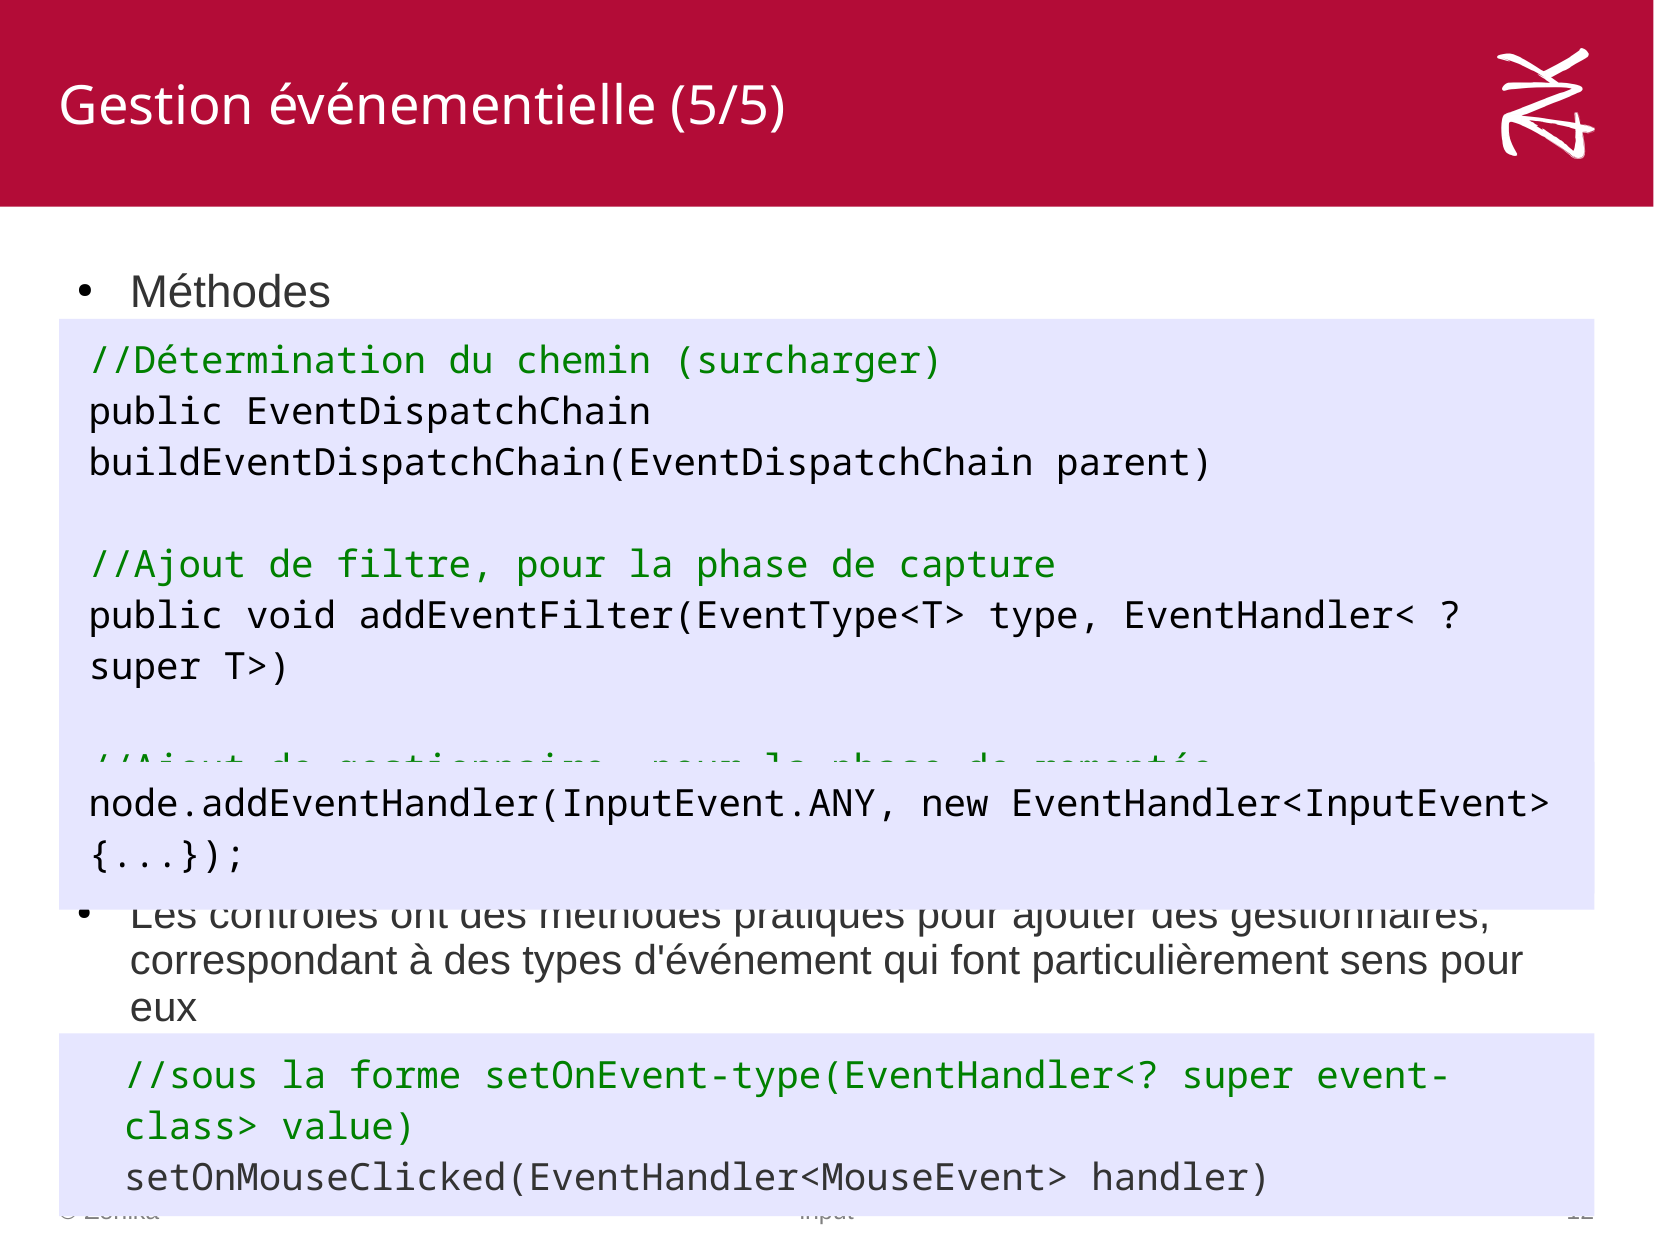

# Gestion événementielle (5/5)
Méthodes
Exemple
Les contrôles ont des méthodes pratiques pour ajouter des gestionnaires, correspondant à des types d'événement qui font particulièrement sens pour eux
//Détermination du chemin (surcharger)
public EventDispatchChain buildEventDispatchChain(EventDispatchChain parent)
//Ajout de filtre, pour la phase de capture
public void addEventFilter(EventType<T> type, EventHandler< ? super T>)
//Ajout de gestionnaire, pour la phase de remontée
public void addEventHandler(EventType<T> type, EventHandler< ? super T>)
node.addEventHandler(InputEvent.ANY, new EventHandler<InputEvent> {...});
//sous la forme setOnEvent-type(EventHandler<? super event-class> value)
setOnMouseClicked(EventHandler<MouseEvent> handler)